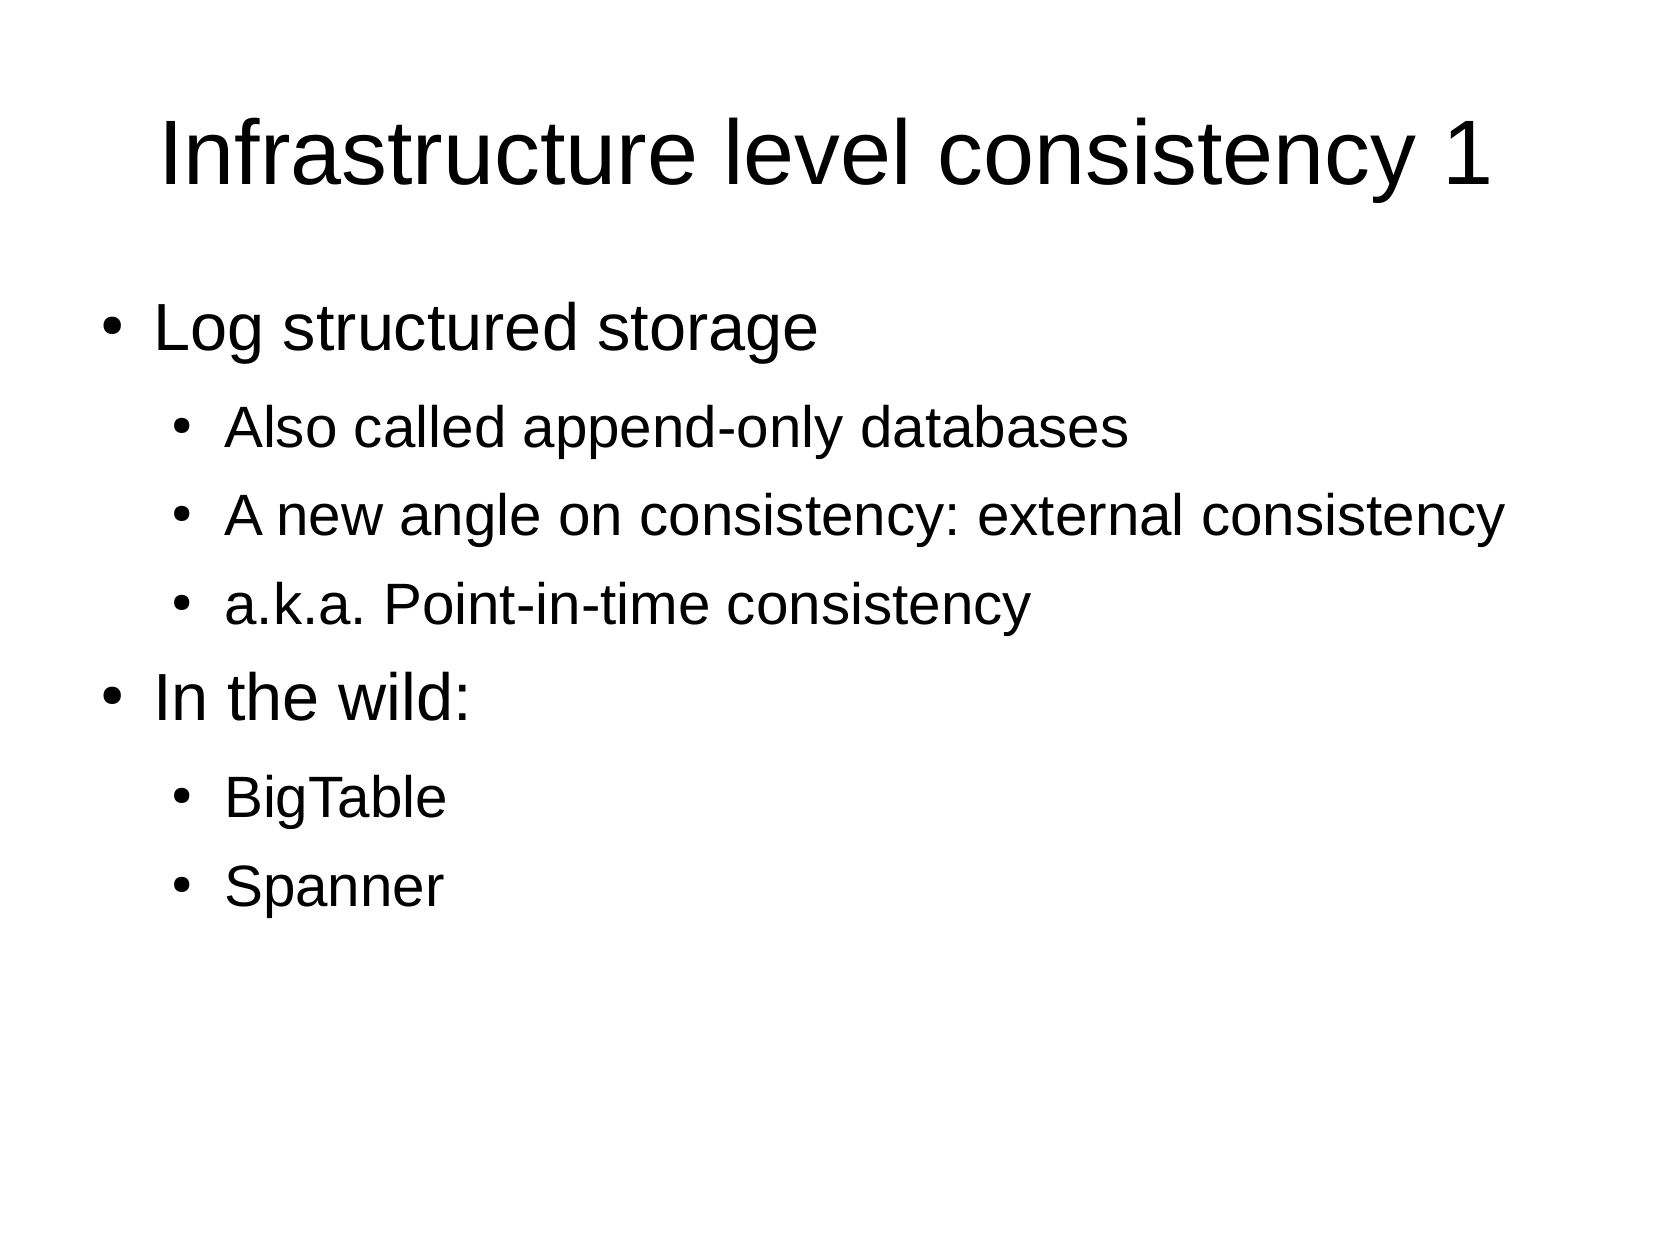

# Infrastructure level consistency 1
Log structured storage
Also called append-only databases
A new angle on consistency: external consistency
a.k.a. Point-in-time consistency
In the wild:
BigTable
Spanner